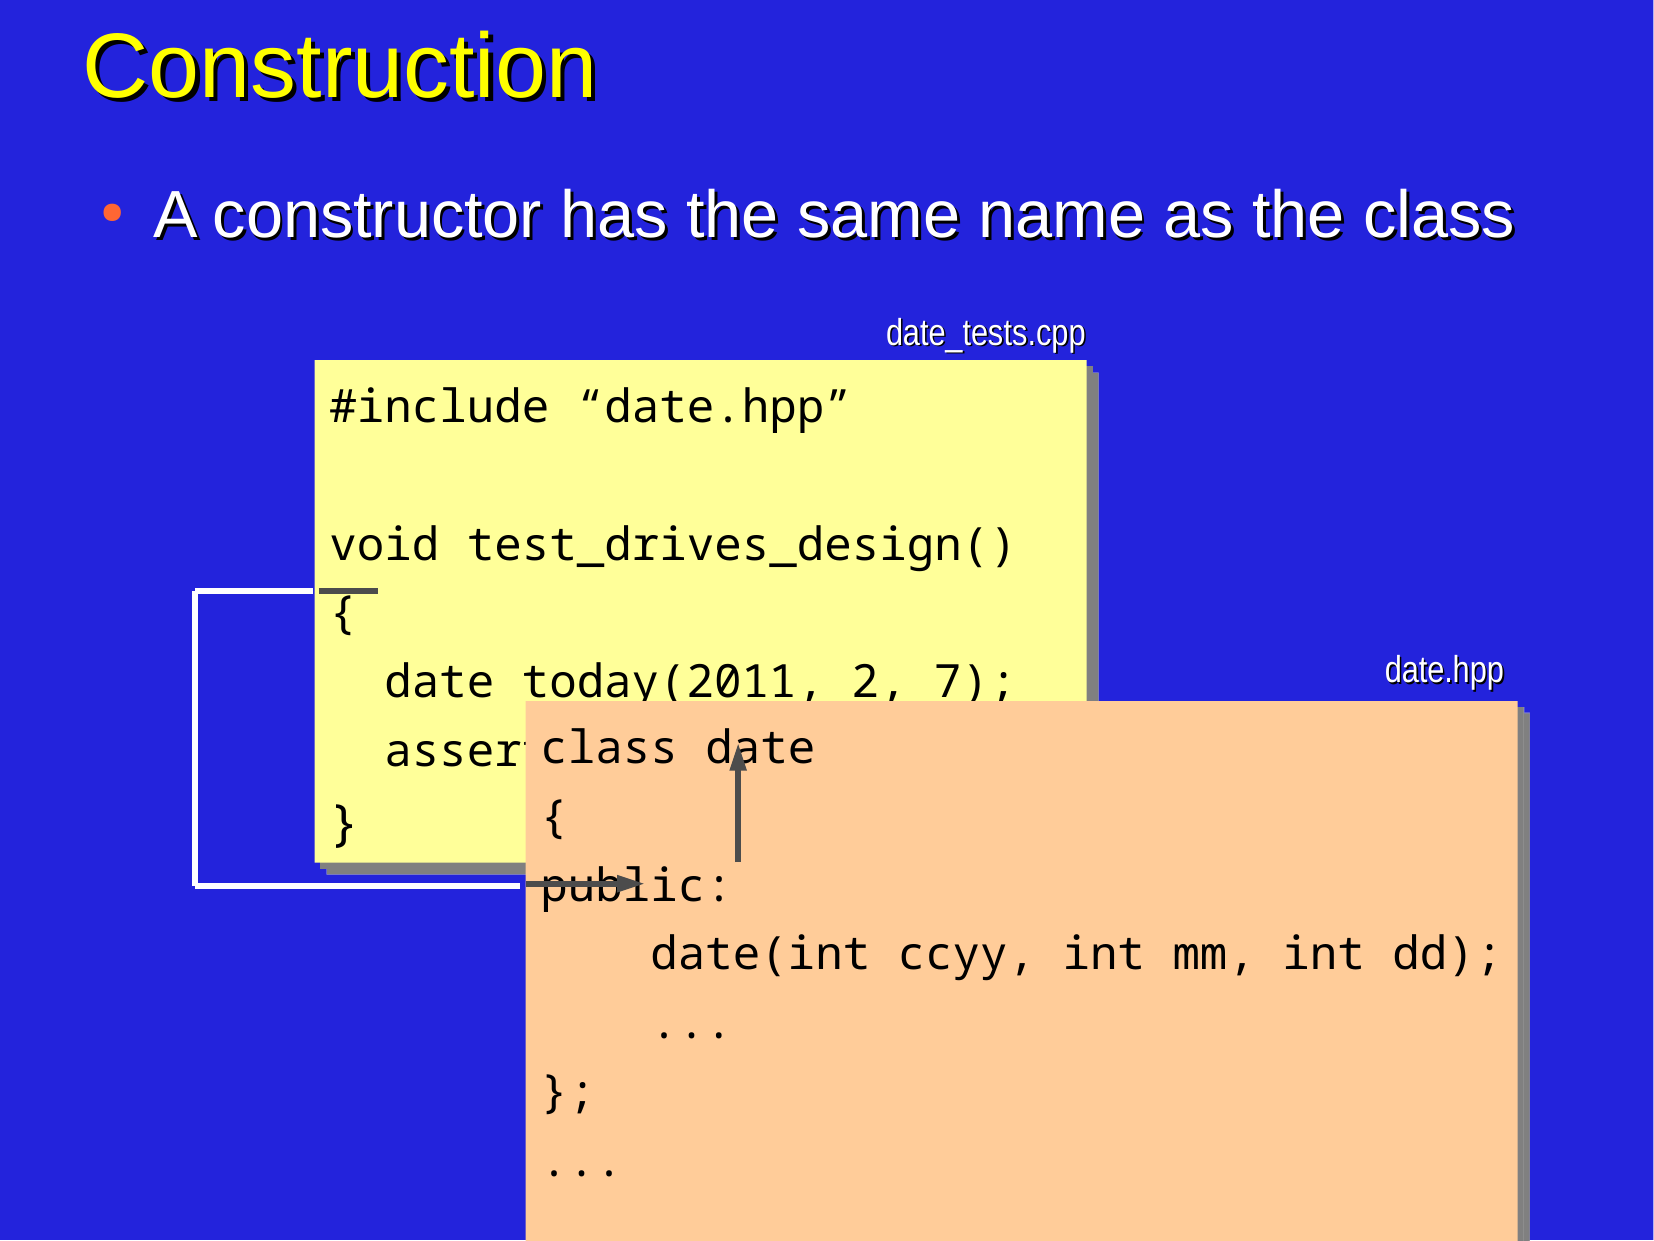

# Construction
A constructor has the same name as the class
date_tests.cpp
#include “date.hpp”
void test_drives_design()
{
 date today(2011, 2, 7);
 assert(today.day() == 7);
}
date.hpp
class date
{
public:
 date(int ccyy, int mm, int dd);
 ...
};
...